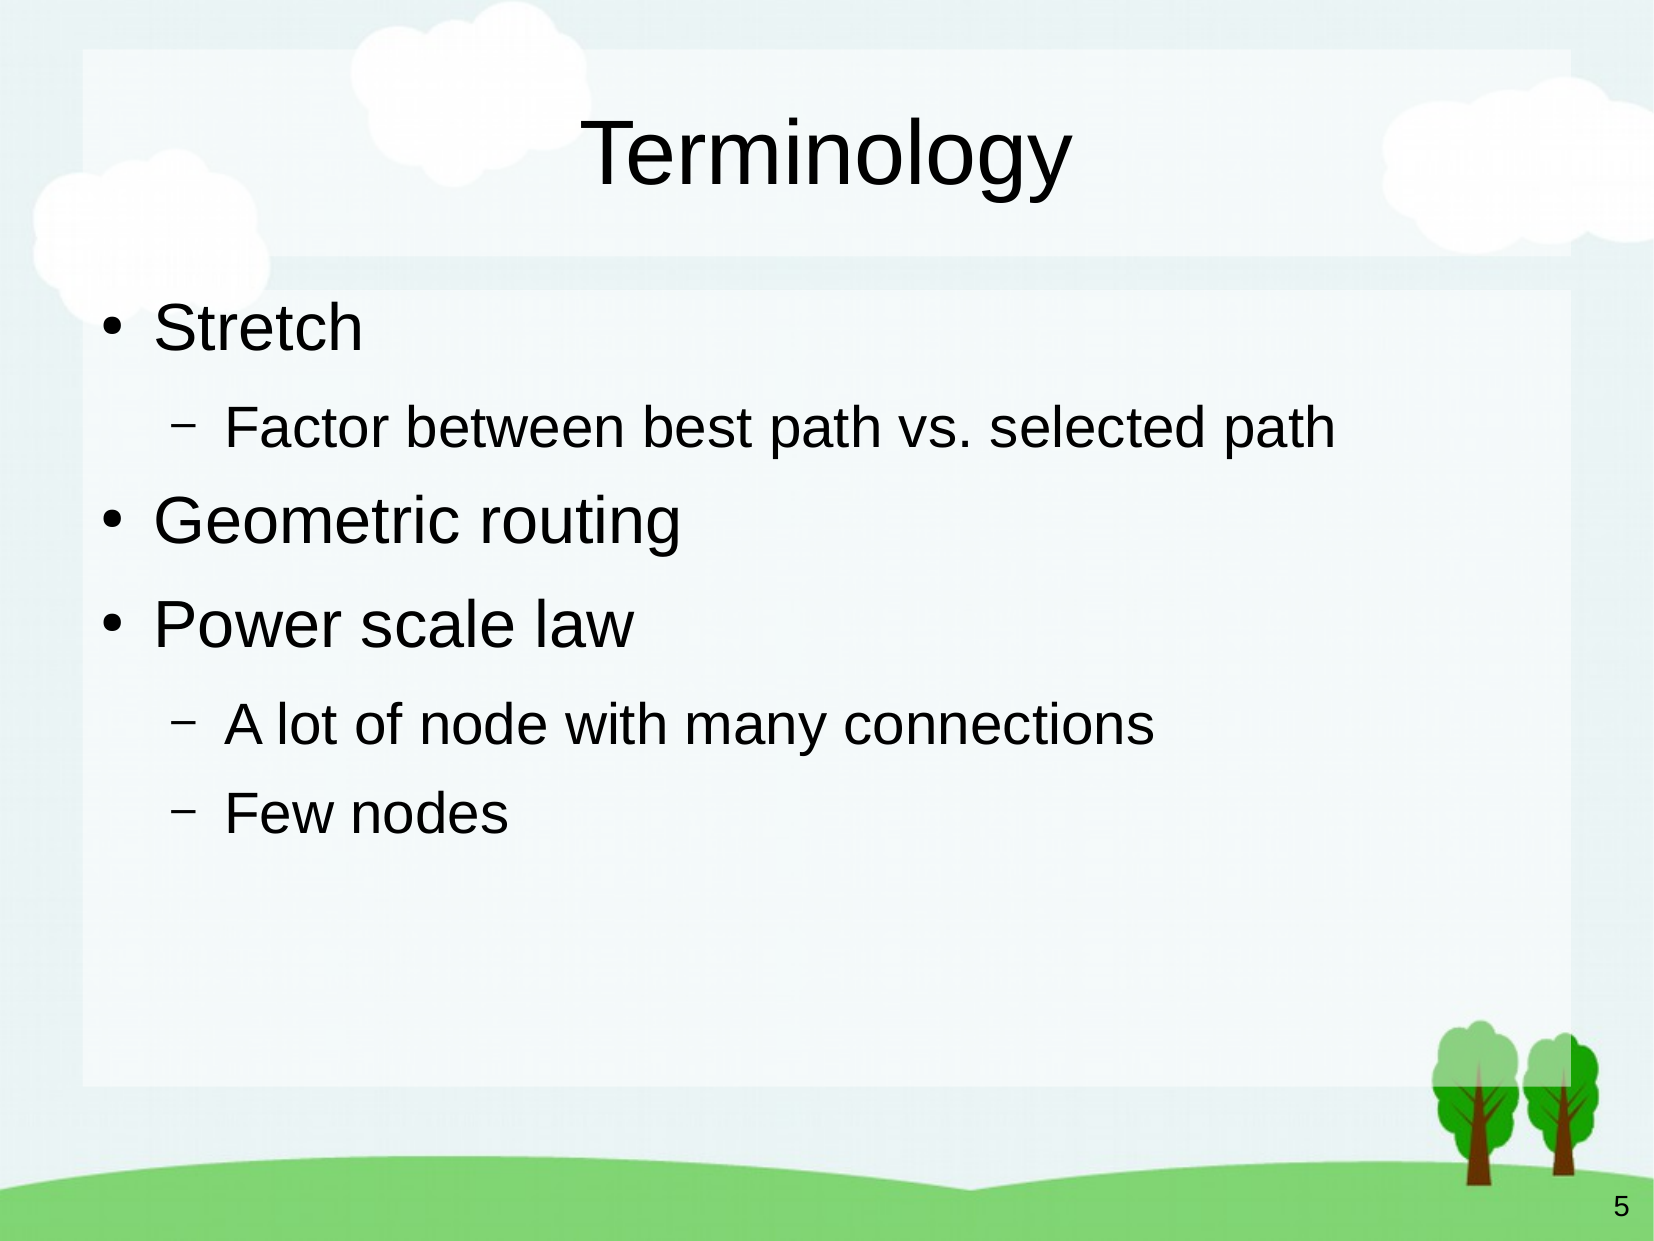

# Terminology
Stretch
Factor between best path vs. selected path
Geometric routing
Power scale law
A lot of node with many connections
Few nodes
5